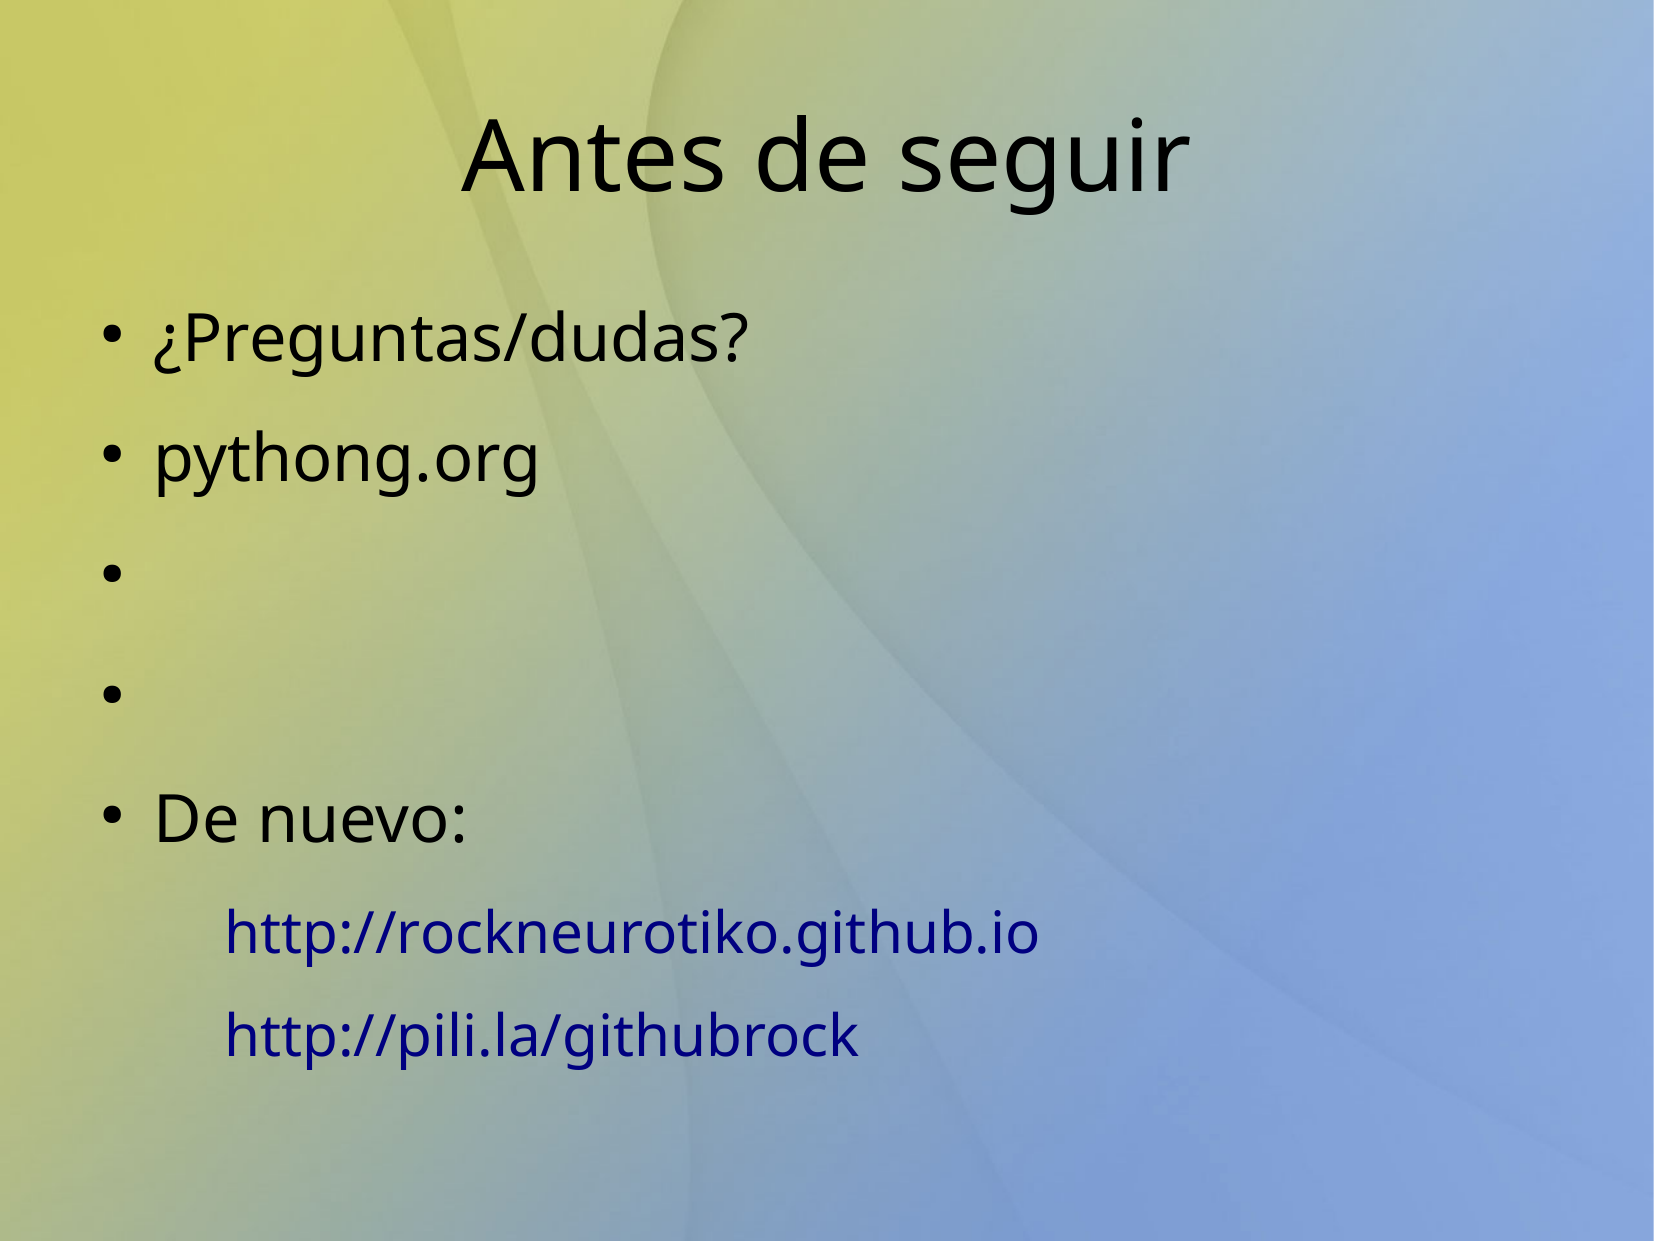

# Antes de seguir
¿Preguntas/dudas?
pythong.org
De nuevo:
http://rockneurotiko.github.io
http://pili.la/githubrock